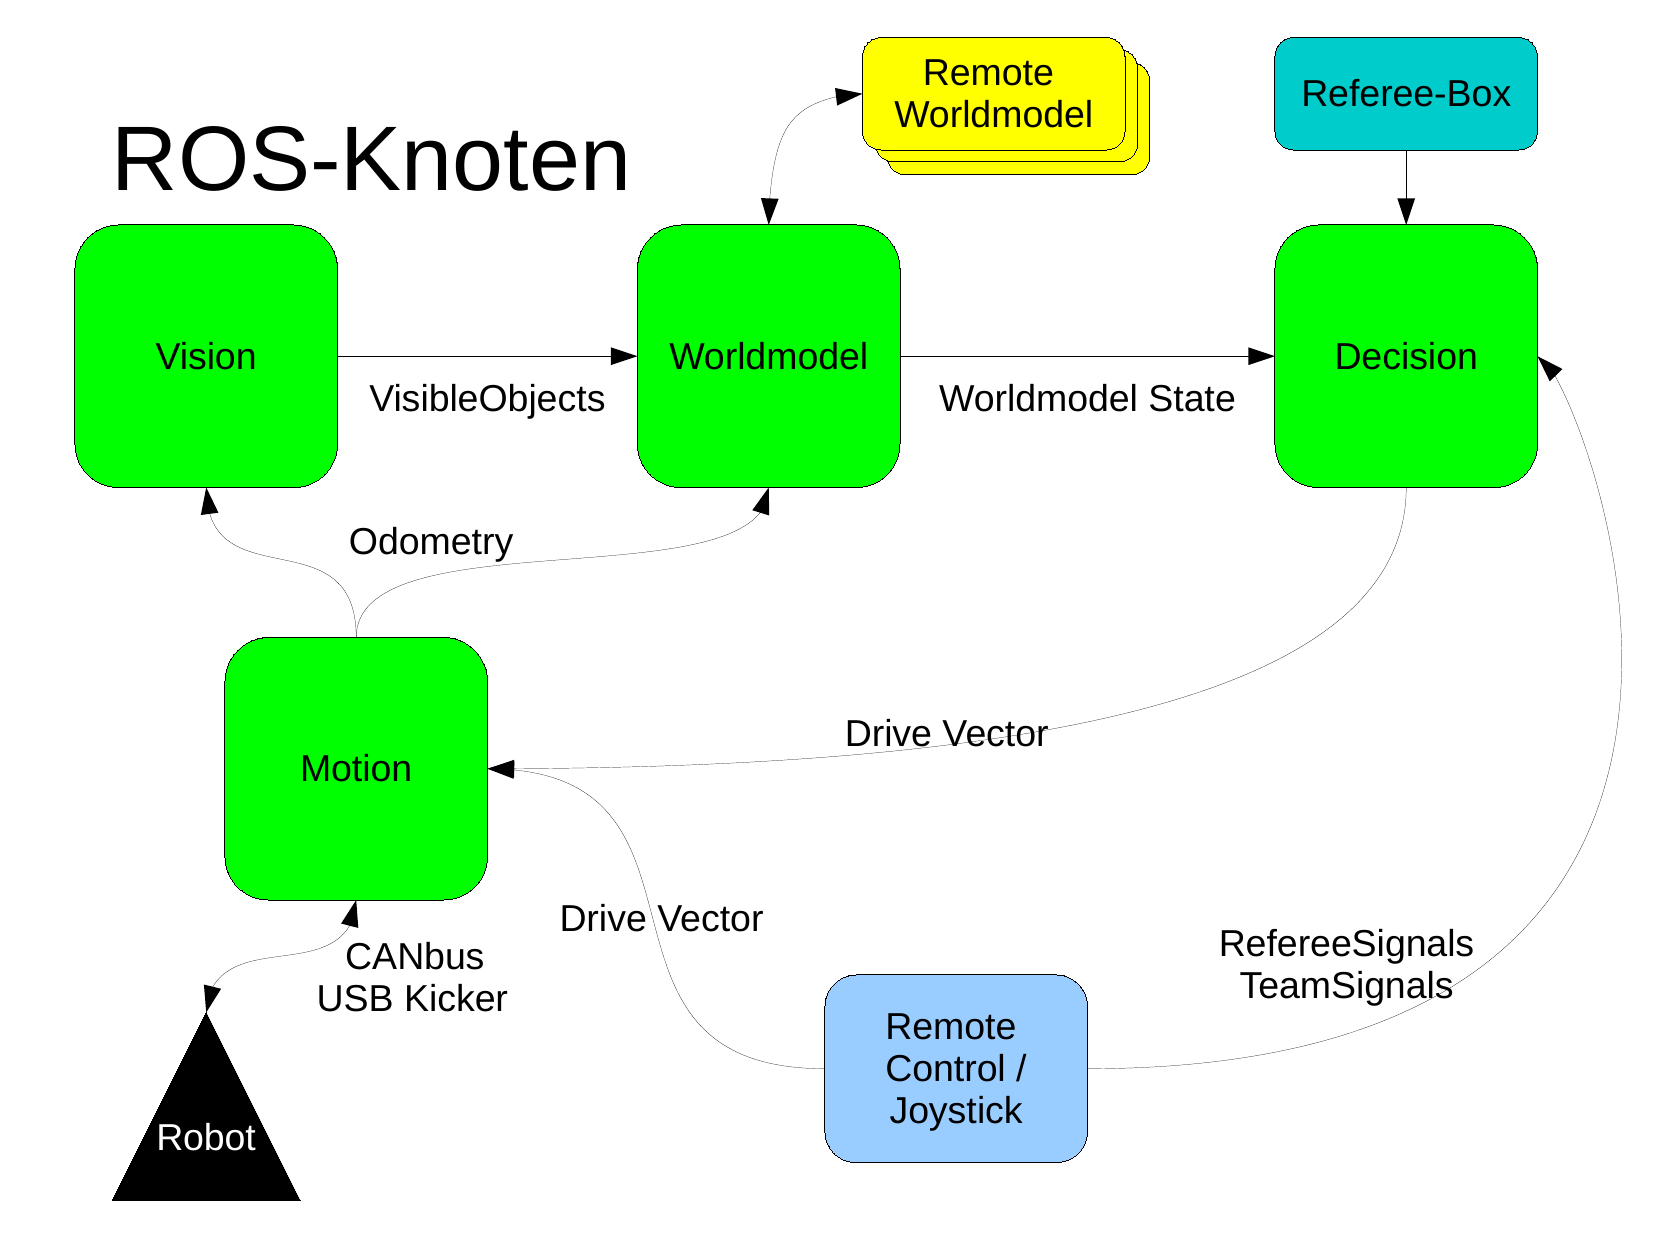

Remote
Worldmodel
Referee-Box
Remote
Worldmodel
# ROS-Knoten
Remote
Worldmodel
Vision
Worldmodel
Decision
Motion
Remote
Control /
Joystick
Robot